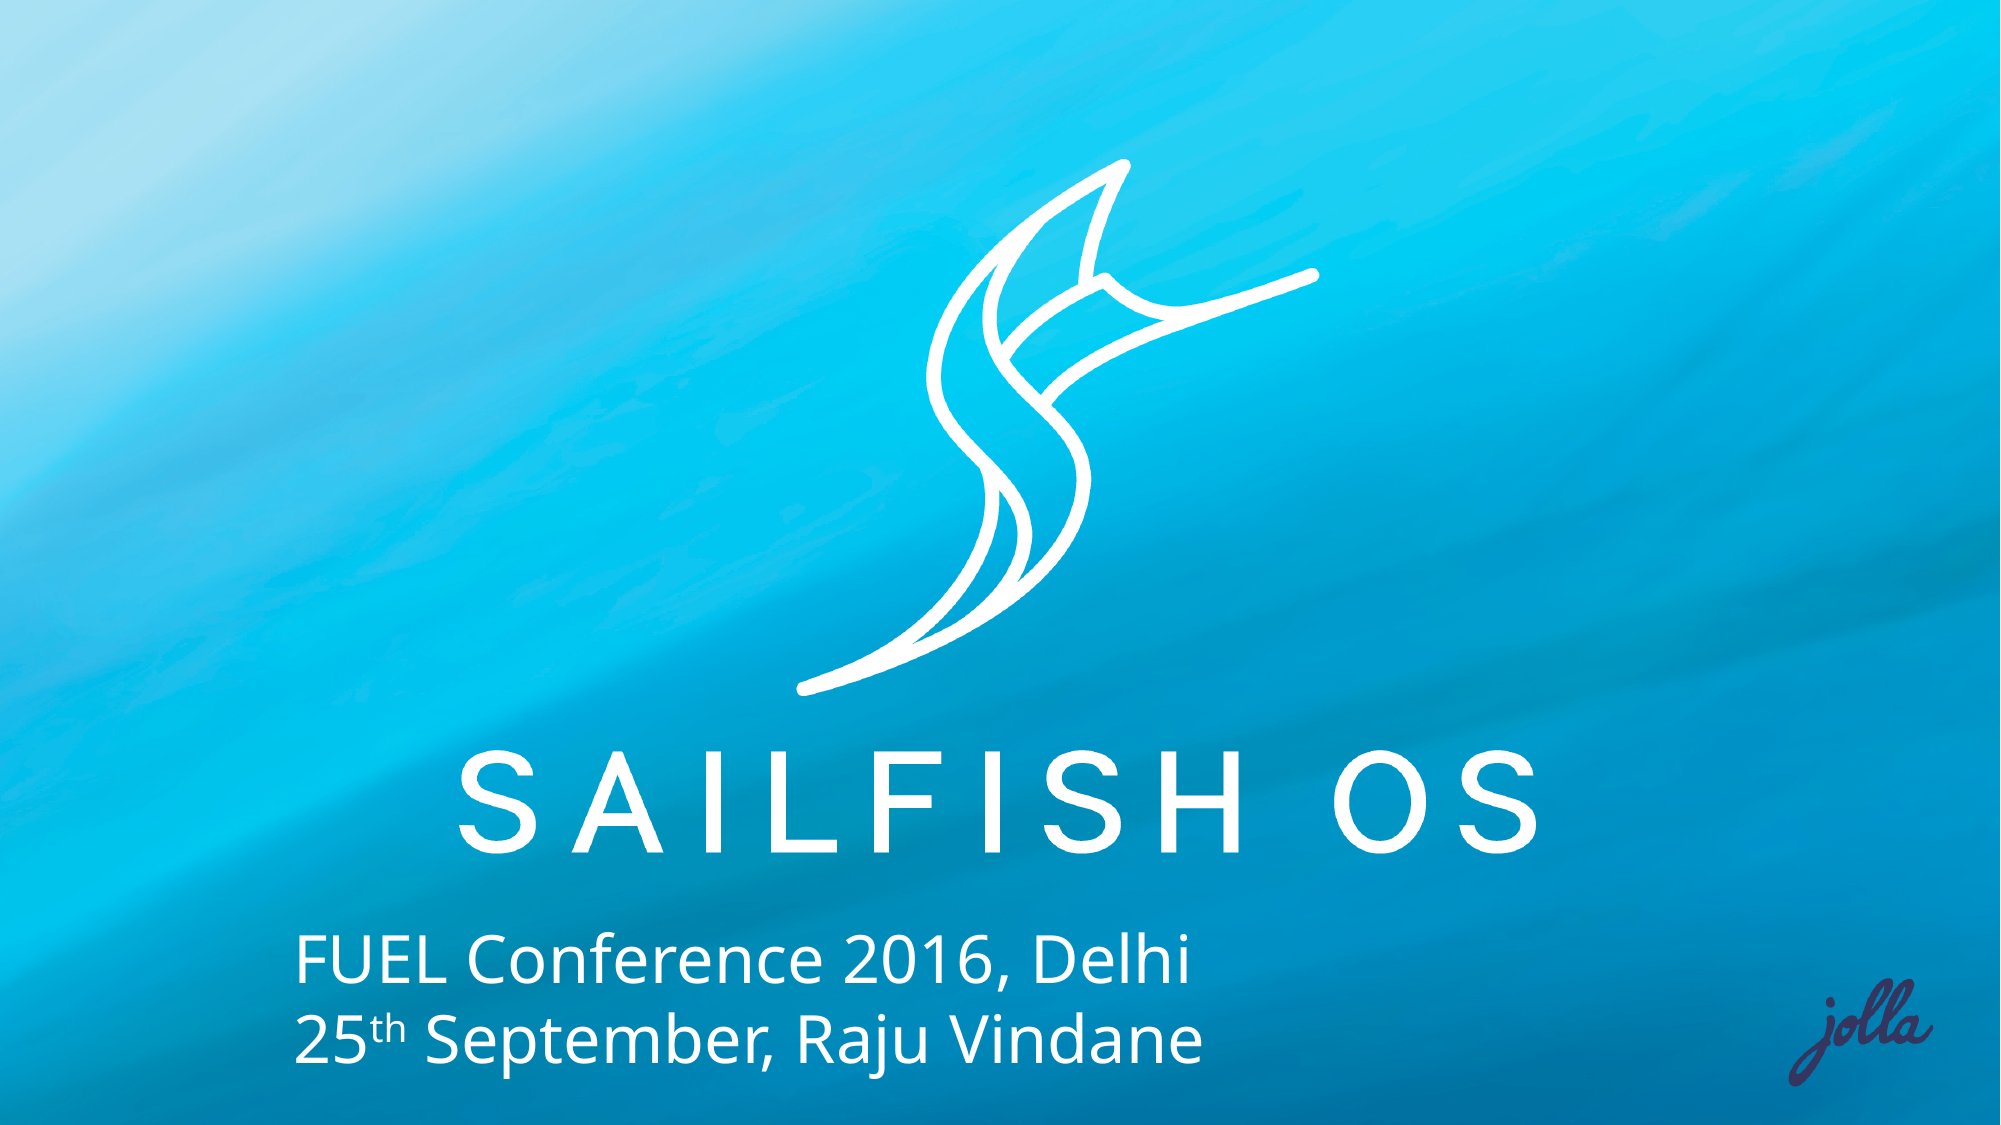

# FUEL Conference 2016, Delhi 25th September, Raju Vindane